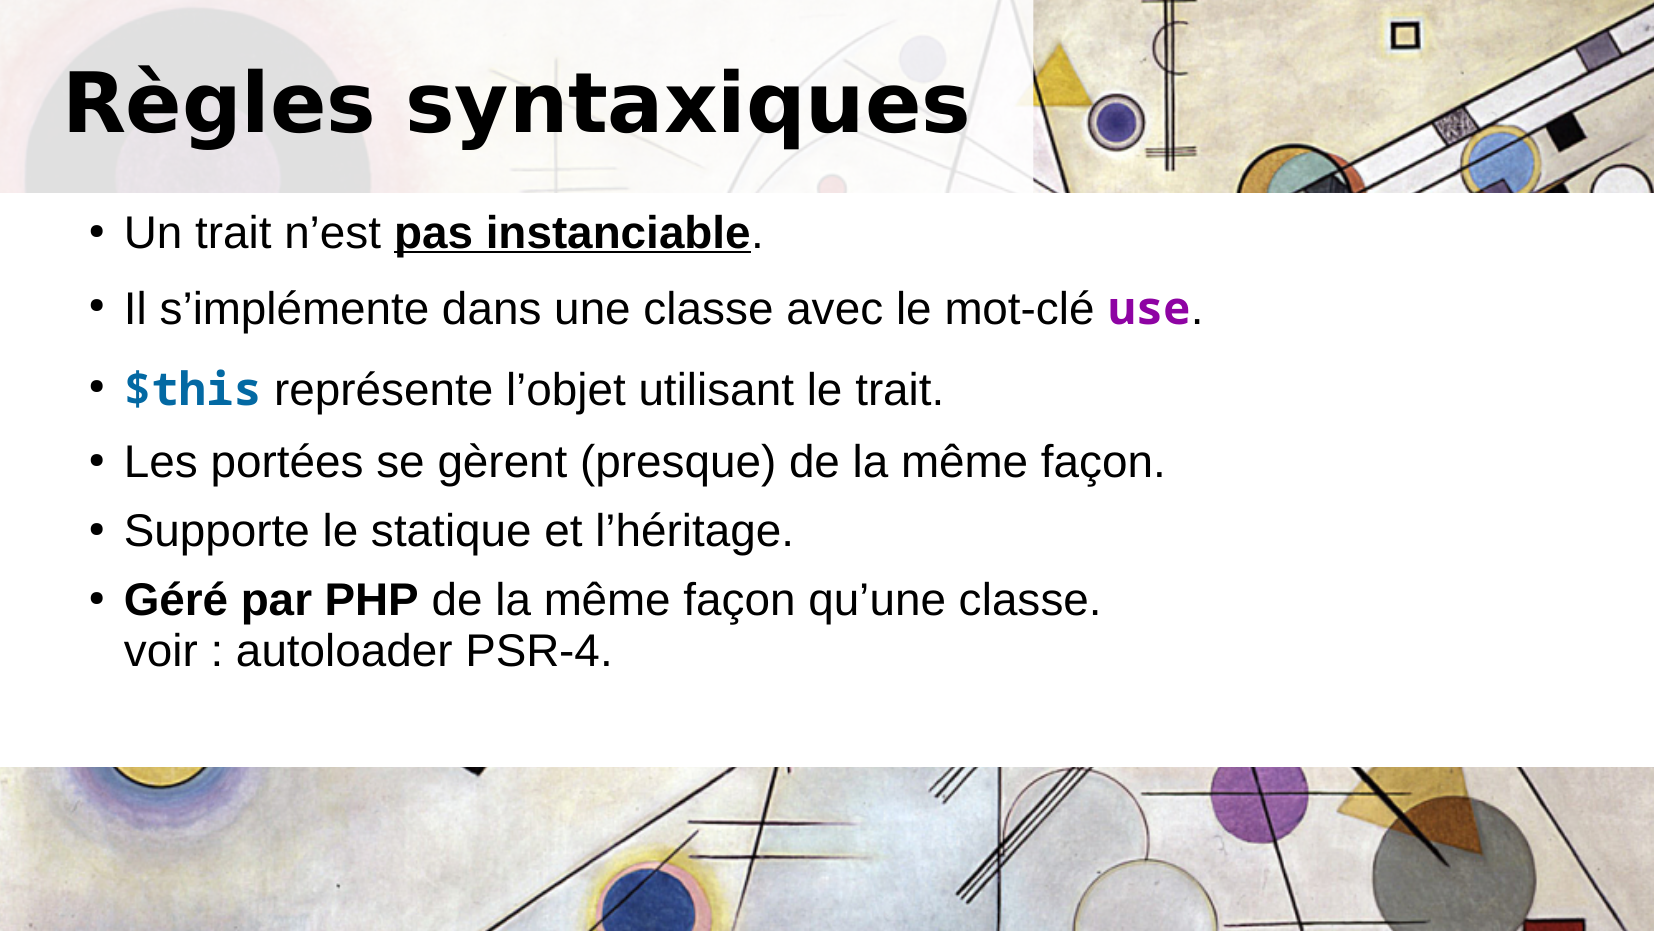

Règles syntaxiques
# Un trait n’est pas instanciable.
Il s’implémente dans une classe avec le mot-clé use.
$this représente l’objet utilisant le trait.
Les portées se gèrent (presque) de la même façon.
Supporte le statique et l’héritage.
Géré par PHP de la même façon qu’une classe.
voir : autoloader PSR-4.